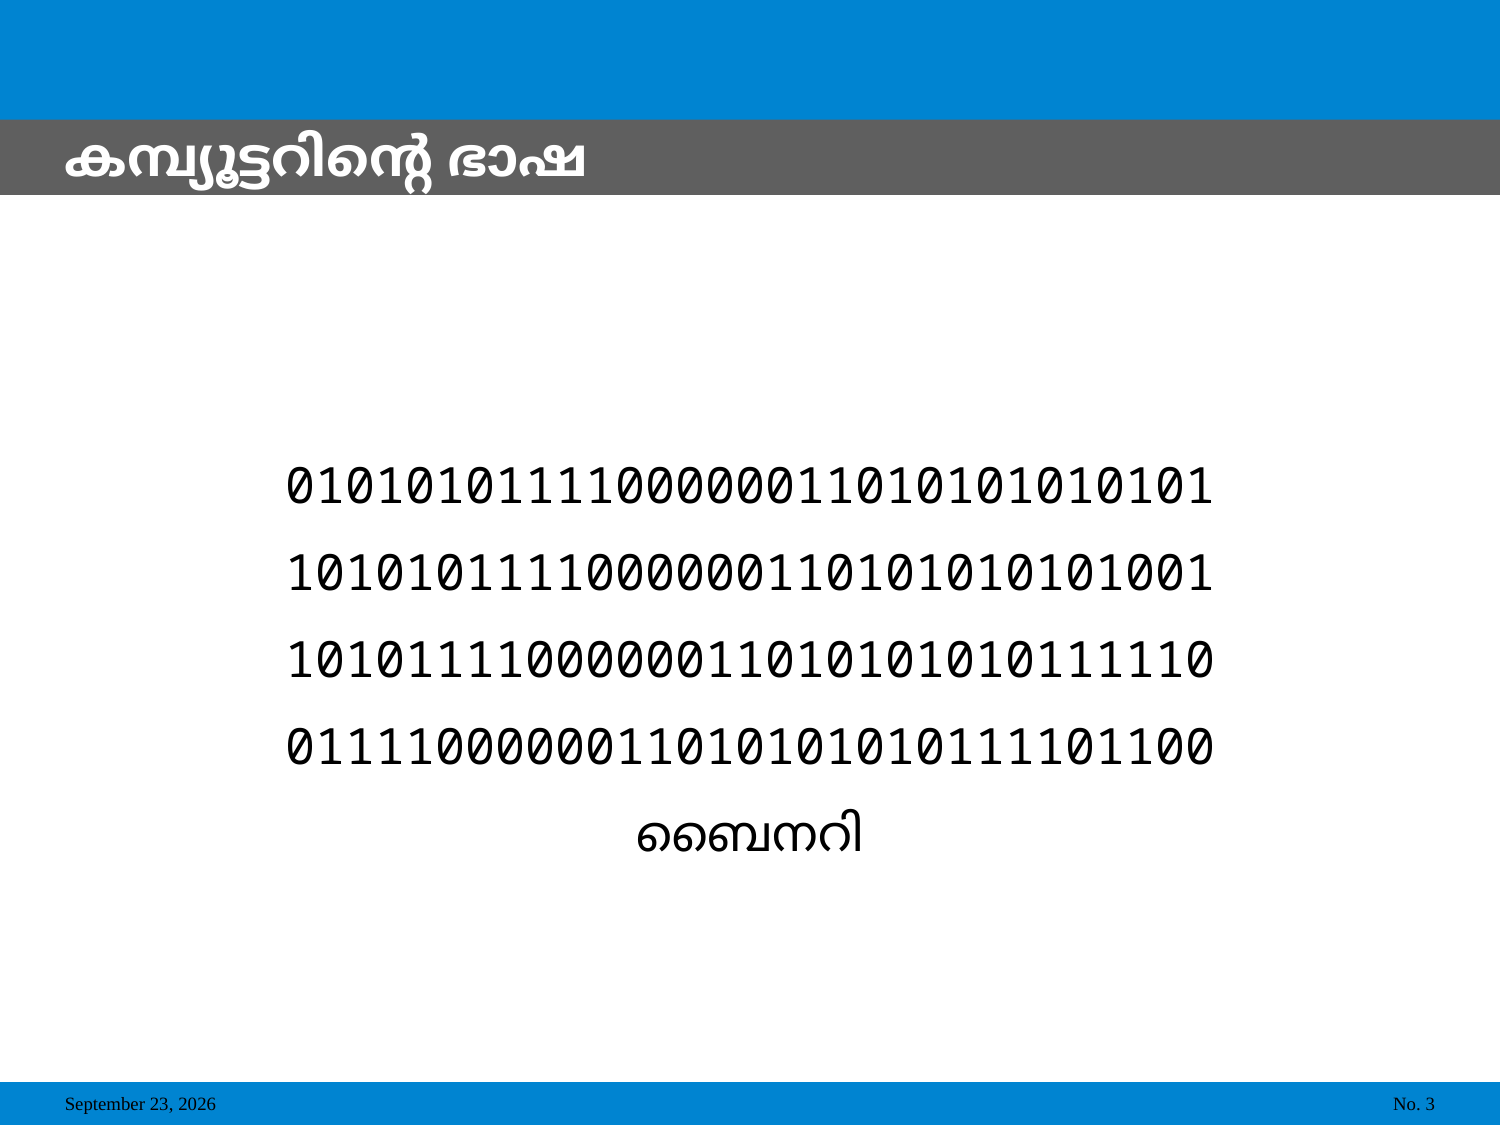

# കമ്പ്യൂട്ടറിന്റെ ഭാഷ
0101010111100000011010101010101
1010101111000000110101010101001
1010111100000011010101010111110
0111100000011010101010111101100
ബൈനറി
3